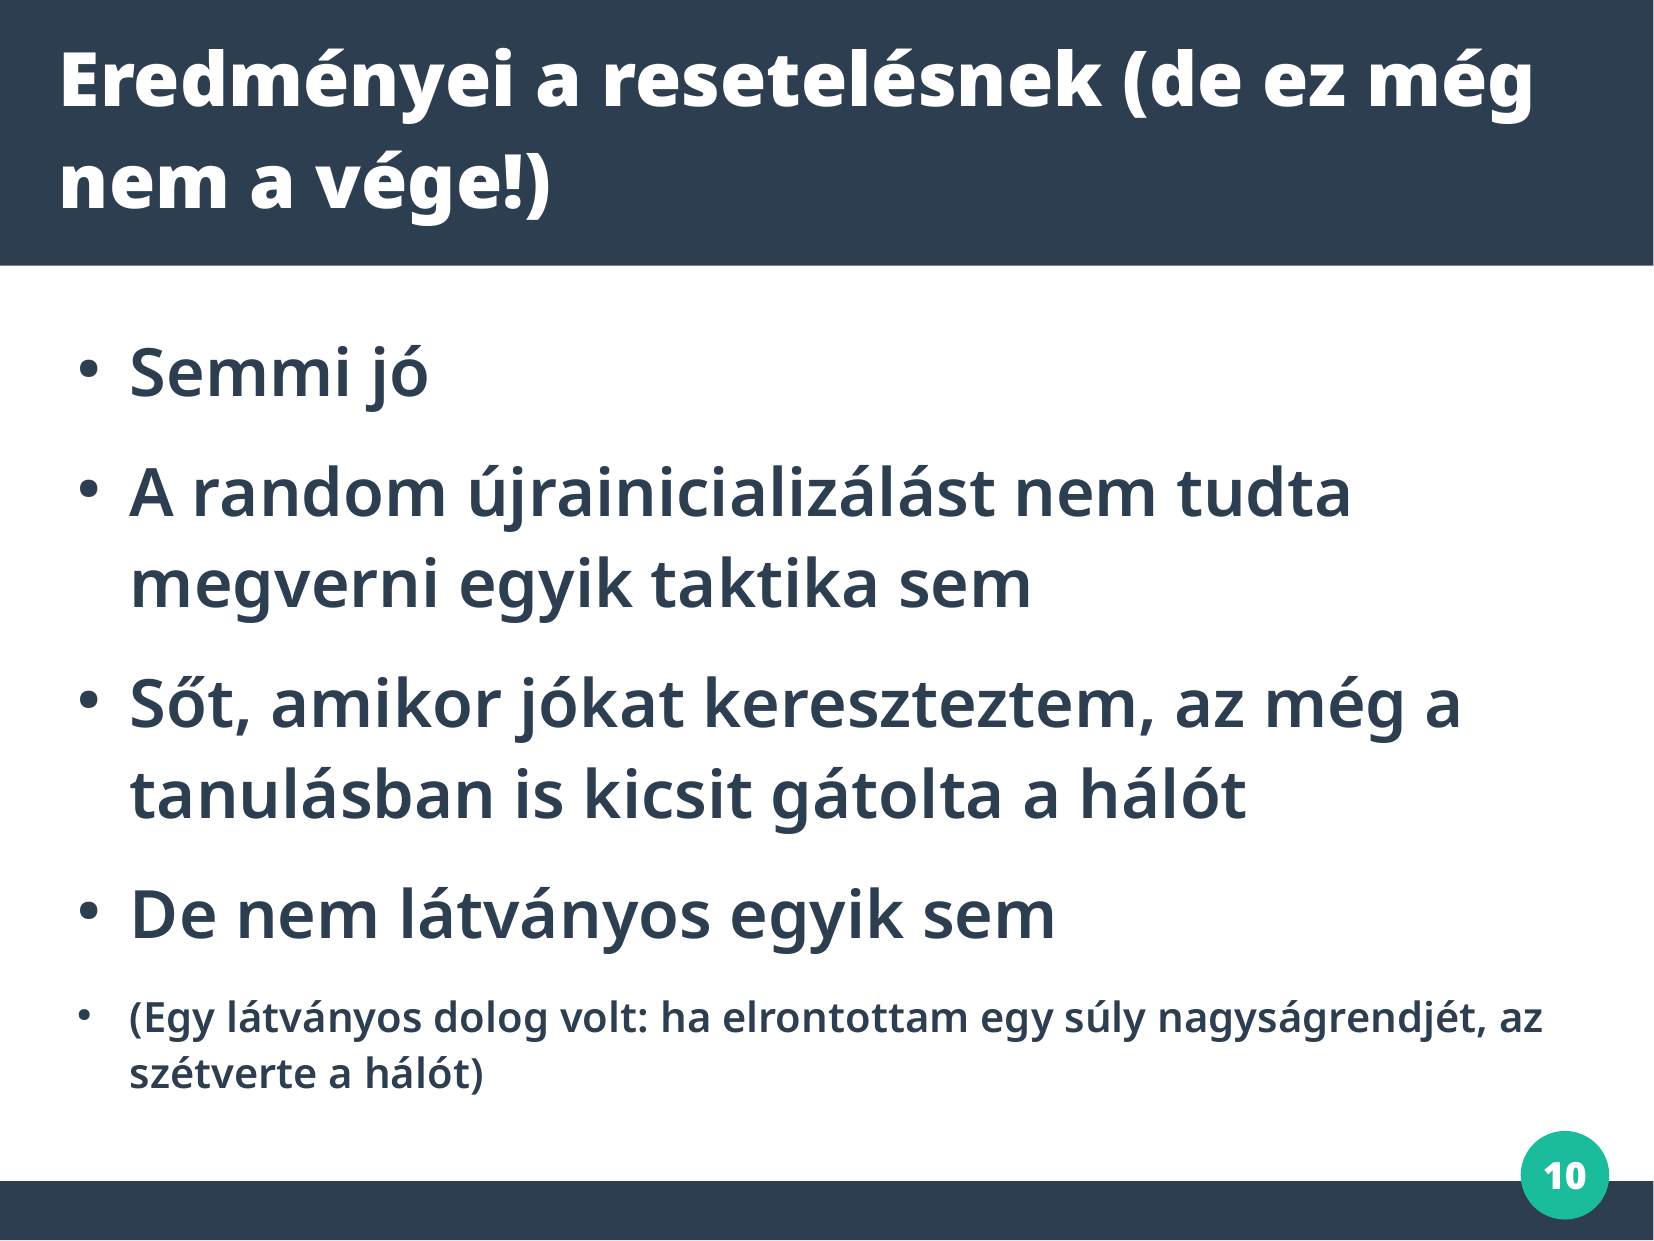

# Eredményei a resetelésnek (de ez még nem a vége!)
Semmi jó
A random újrainicializálást nem tudta megverni egyik taktika sem
Sőt, amikor jókat kereszteztem, az még a tanulásban is kicsit gátolta a hálót
De nem látványos egyik sem
(Egy látványos dolog volt: ha elrontottam egy súly nagyságrendjét, az szétverte a hálót)
10